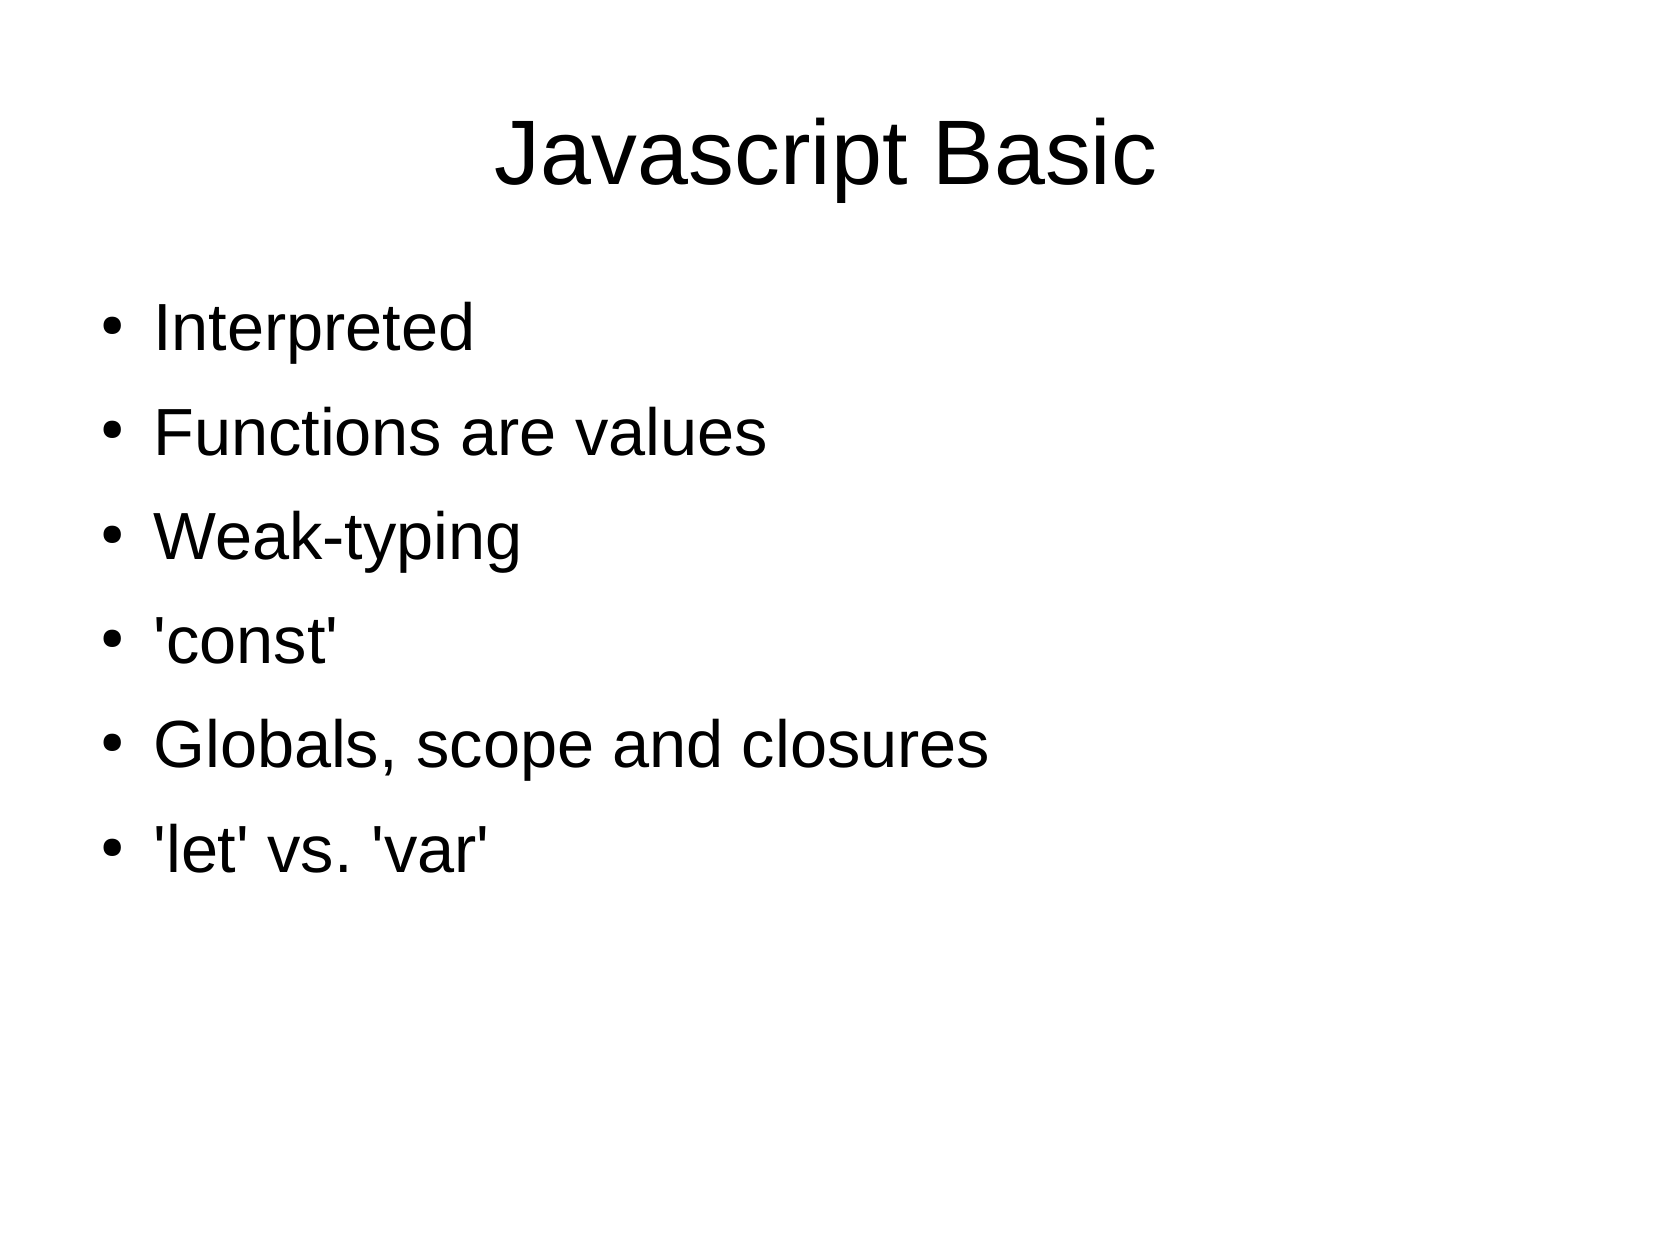

# Javascript Basic
Interpreted
Functions are values
Weak-typing
'const'
Globals, scope and closures
'let' vs. 'var'